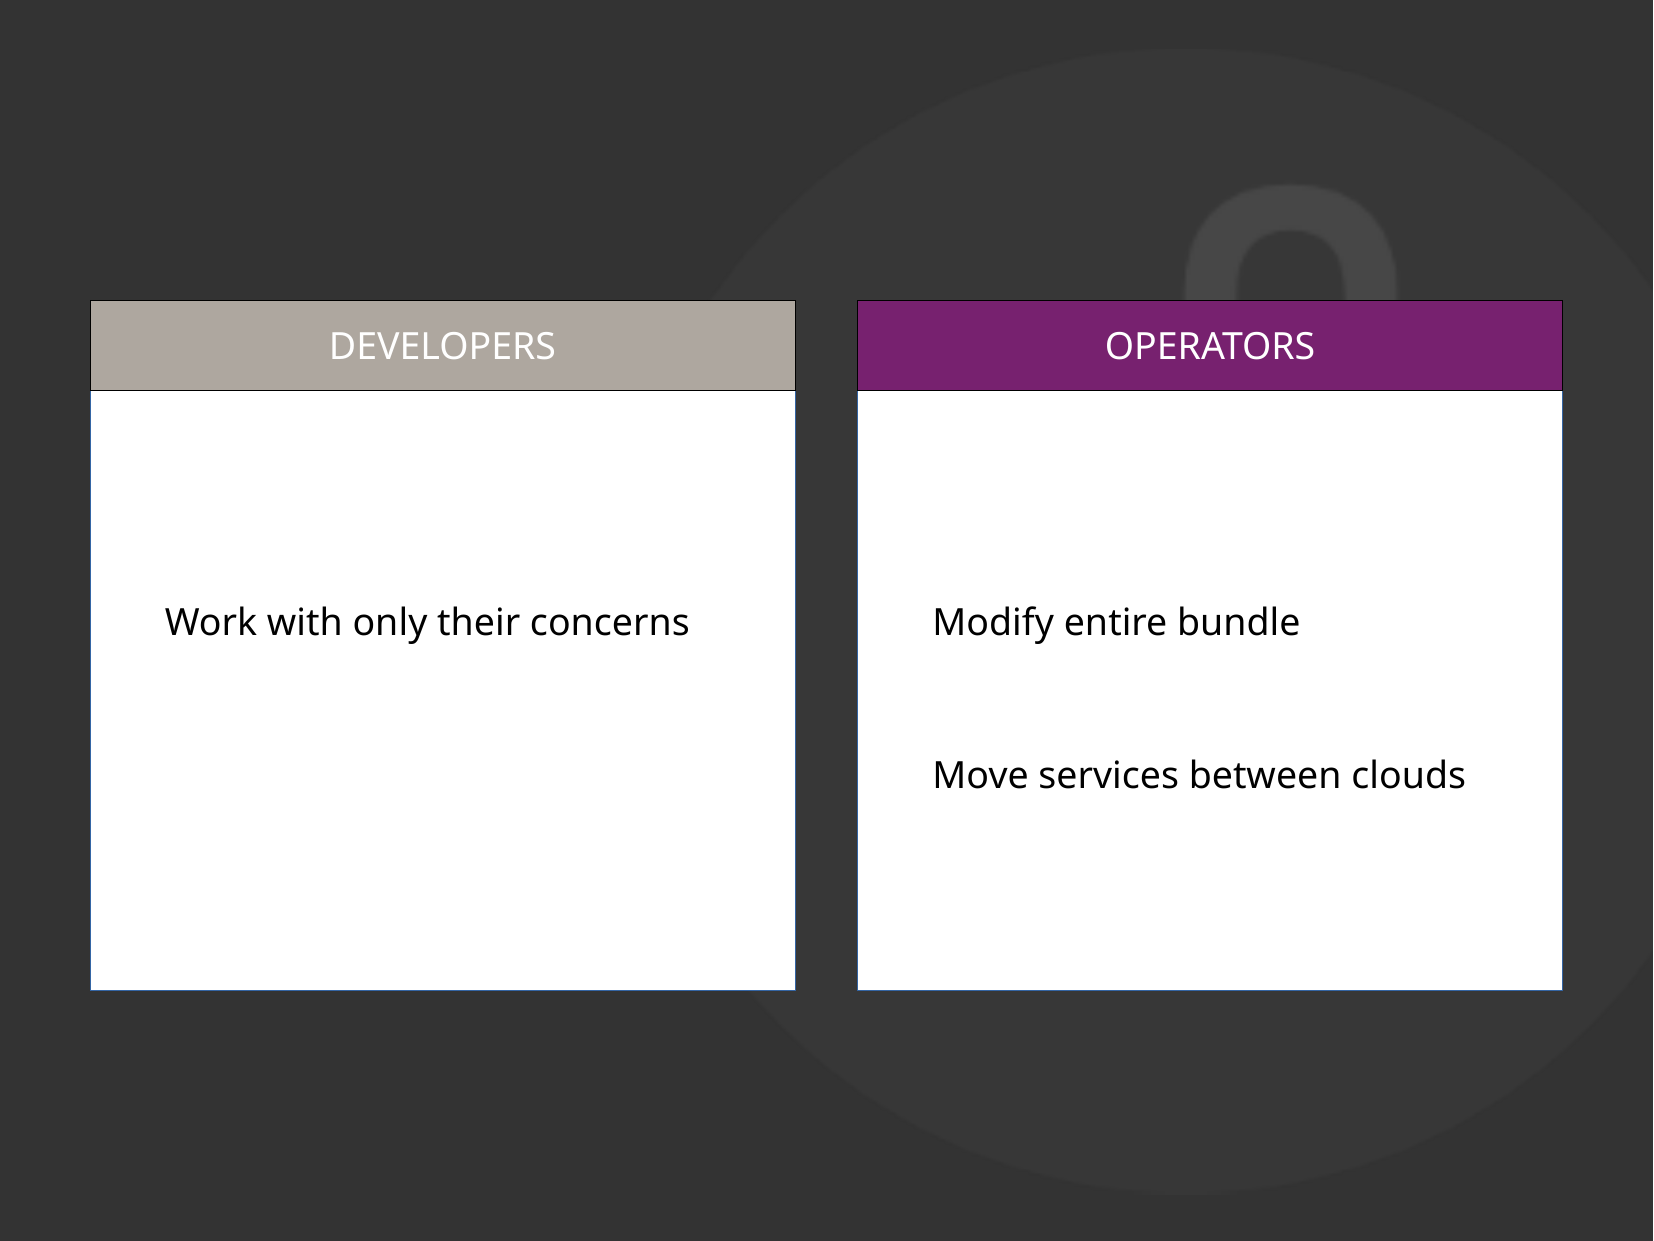

#
DEVELOPERS
OPERATORS
Work with only their concerns
Modify entire bundle
Move services between clouds